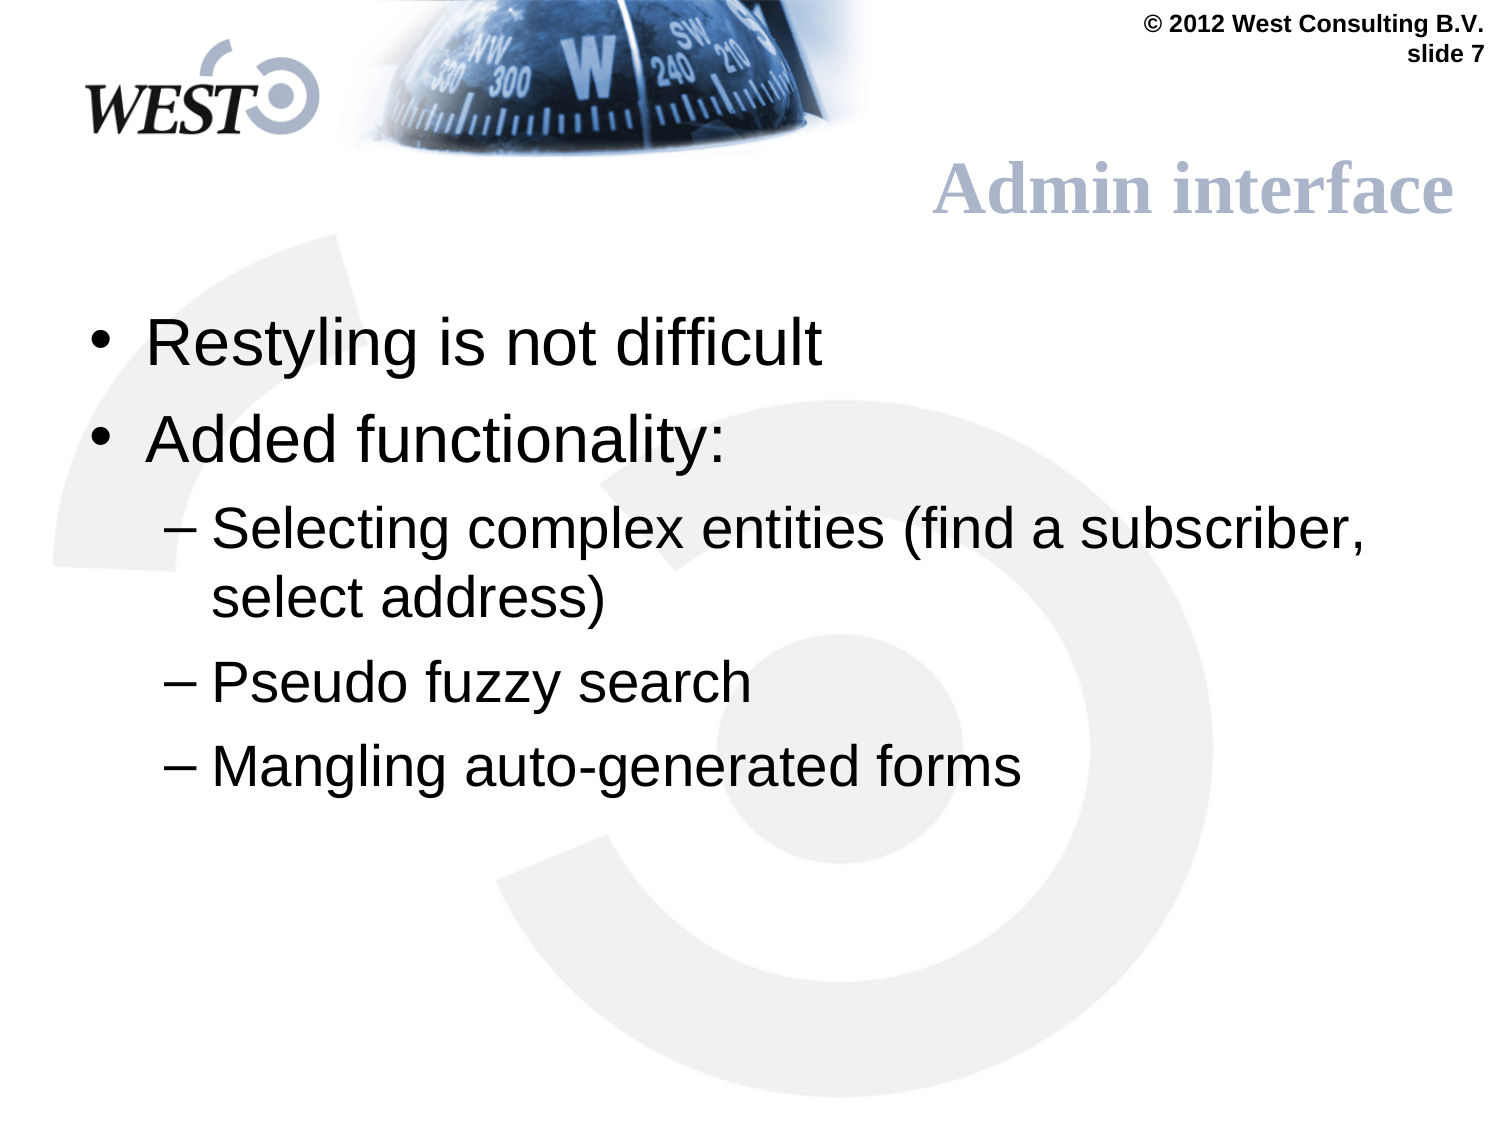

# Admin interface
Restyling is not difficult
Added functionality:
Selecting complex entities (find a subscriber, select address)
Pseudo fuzzy search
Mangling auto-generated forms